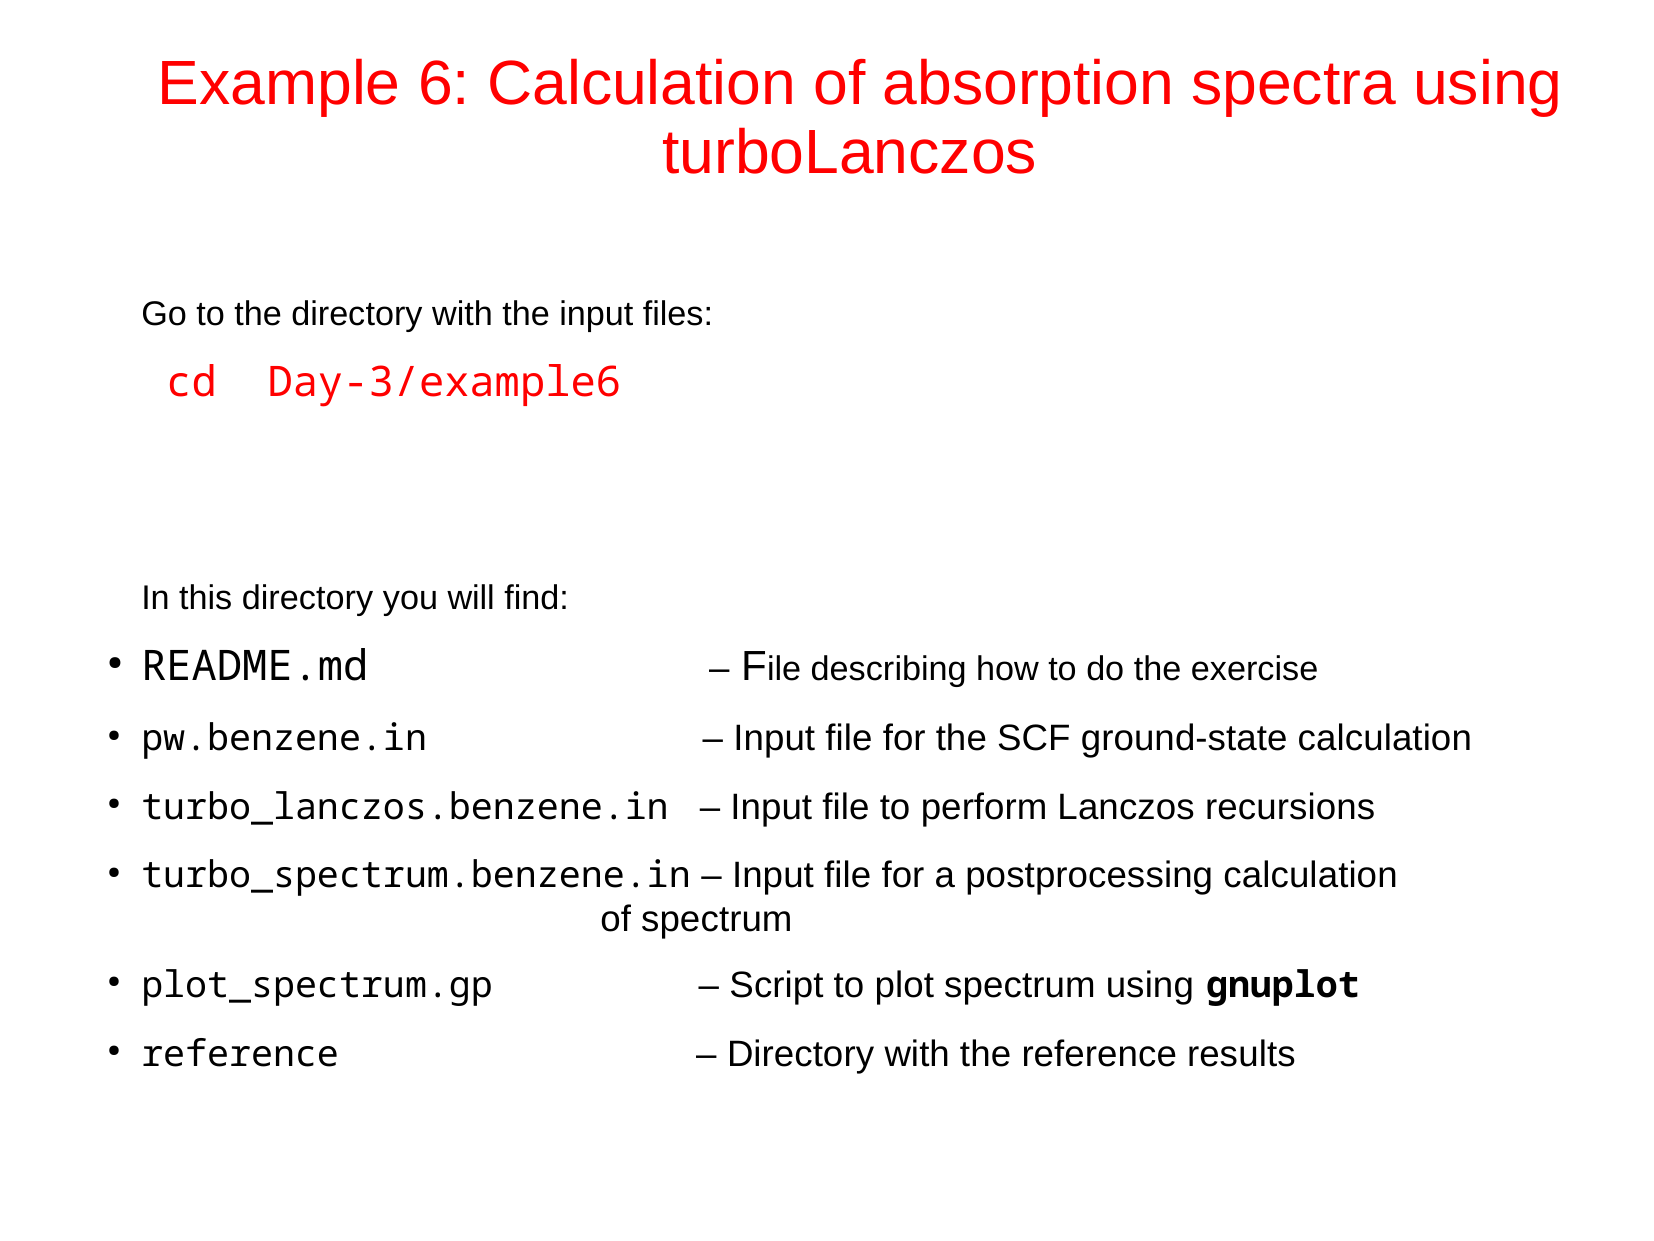

Example 6: Calculation of absorption spectra using turboLanczos
# Go to the directory with the input files:
 cd Day-3/example6
In this directory you will find:
README.md – File describing how to do the exercise
pw.benzene.in – Input file for the SCF ground-state calculation
turbo_lanczos.benzene.in – Input file to perform Lanczos recursions
turbo_spectrum.benzene.in – Input file for a postprocessing calculation of spectrum
plot_spectrum.gp – Script to plot spectrum using gnuplot
reference – Directory with the reference results